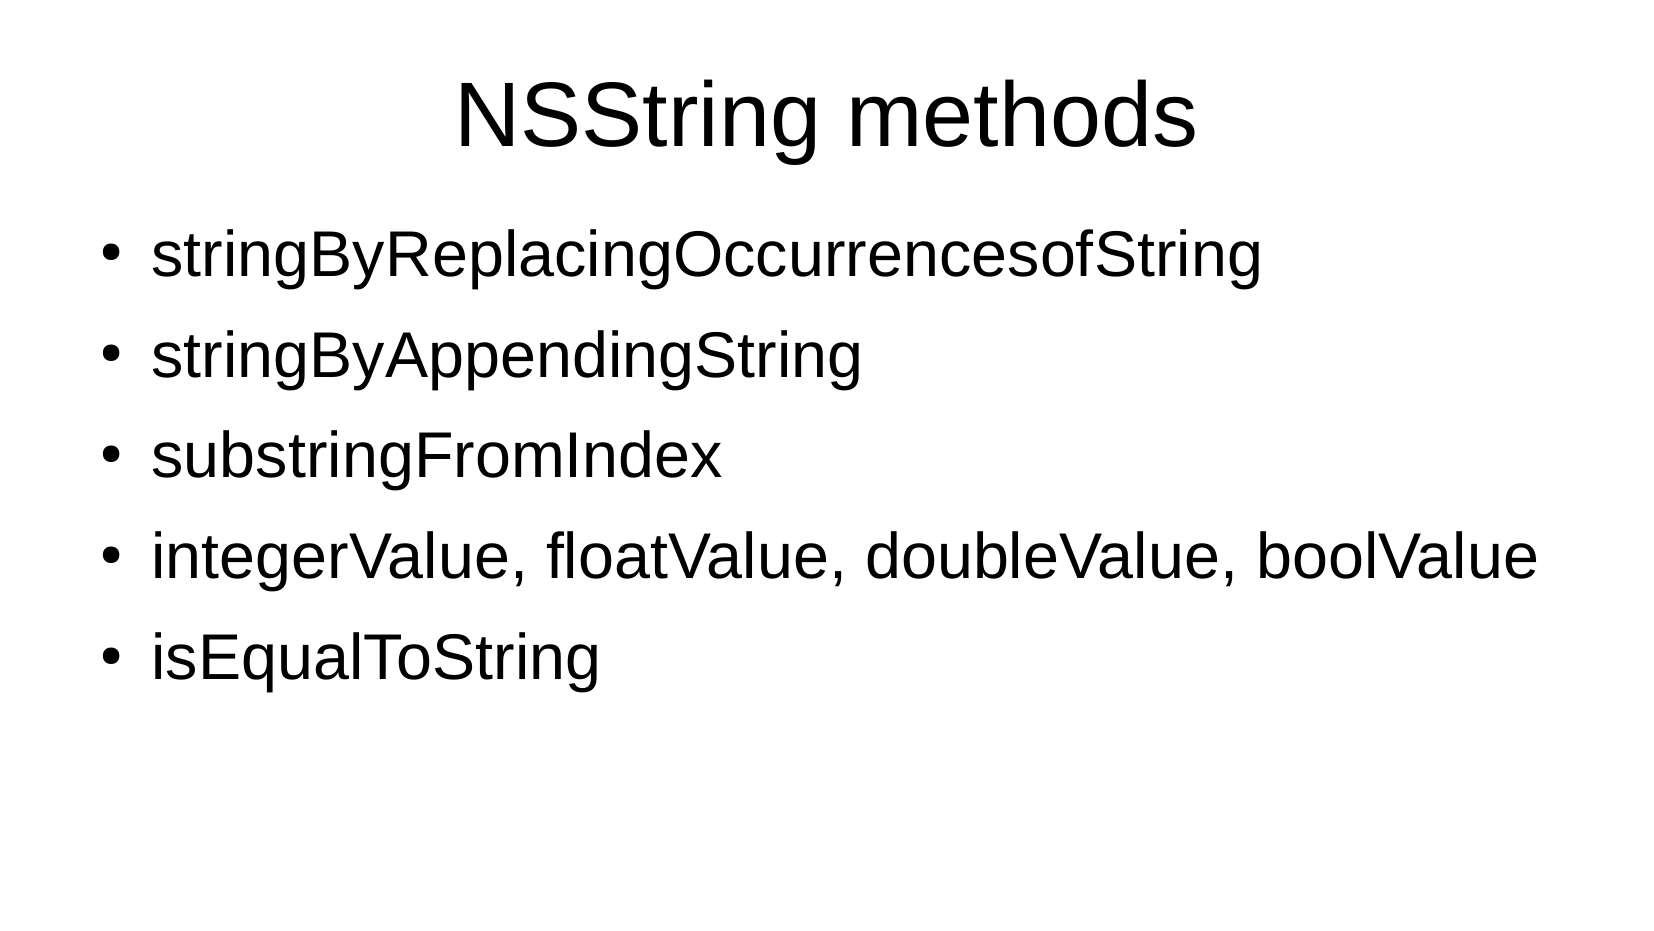

# NSString methods
stringByReplacingOccurrencesofString
stringByAppendingString
substringFromIndex
integerValue, floatValue, doubleValue, boolValue
isEqualToString